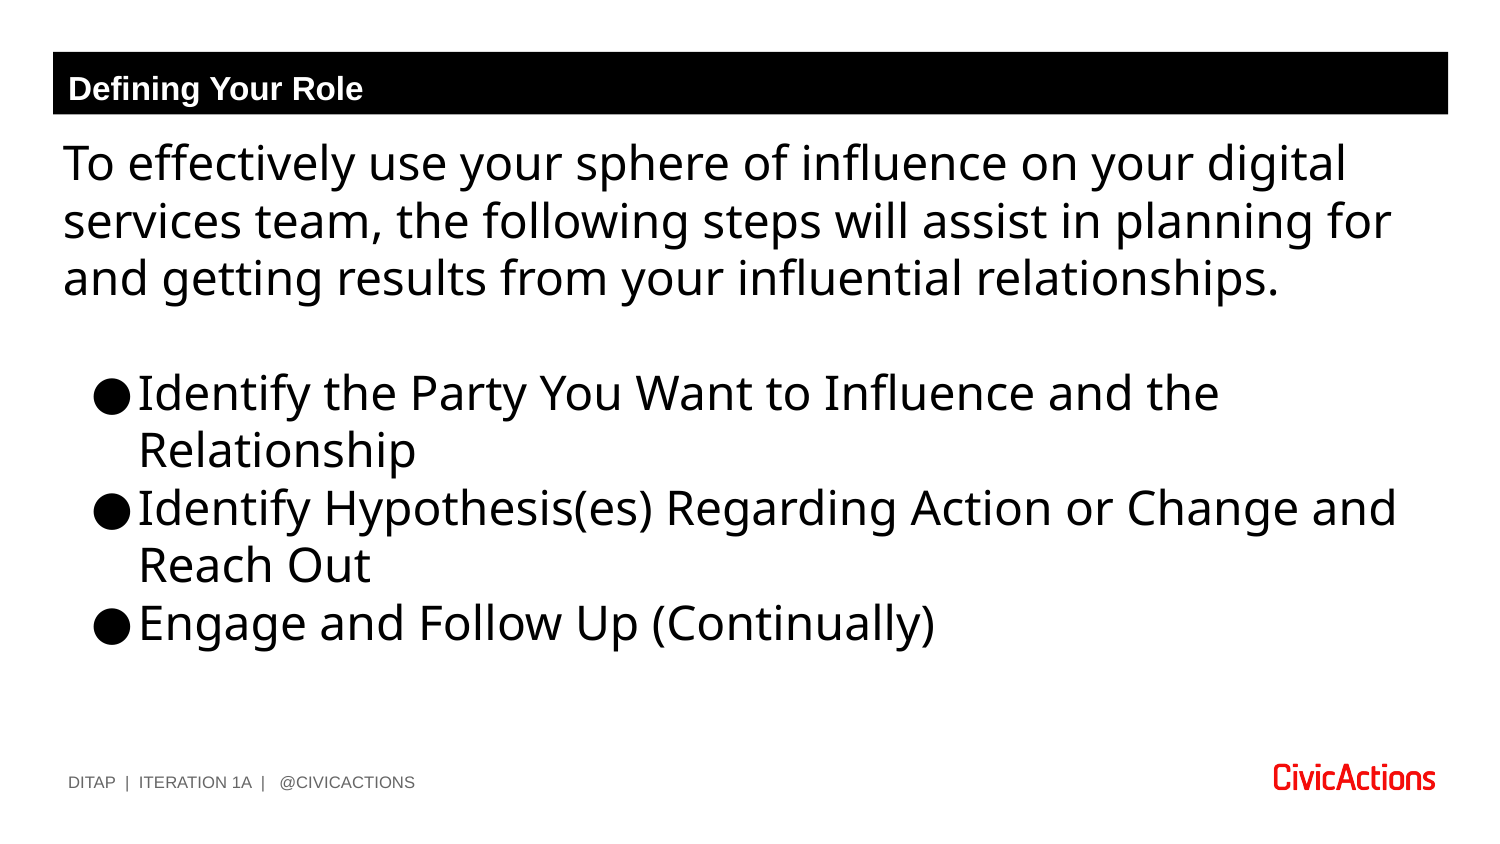

# Defining Your Role
To effectively use your sphere of influence on your digital services team, the following steps will assist in planning for and getting results from your influential relationships.
Identify the Party You Want to Influence and the Relationship
Identify Hypothesis(es) Regarding Action or Change and Reach Out
Engage and Follow Up (Continually)